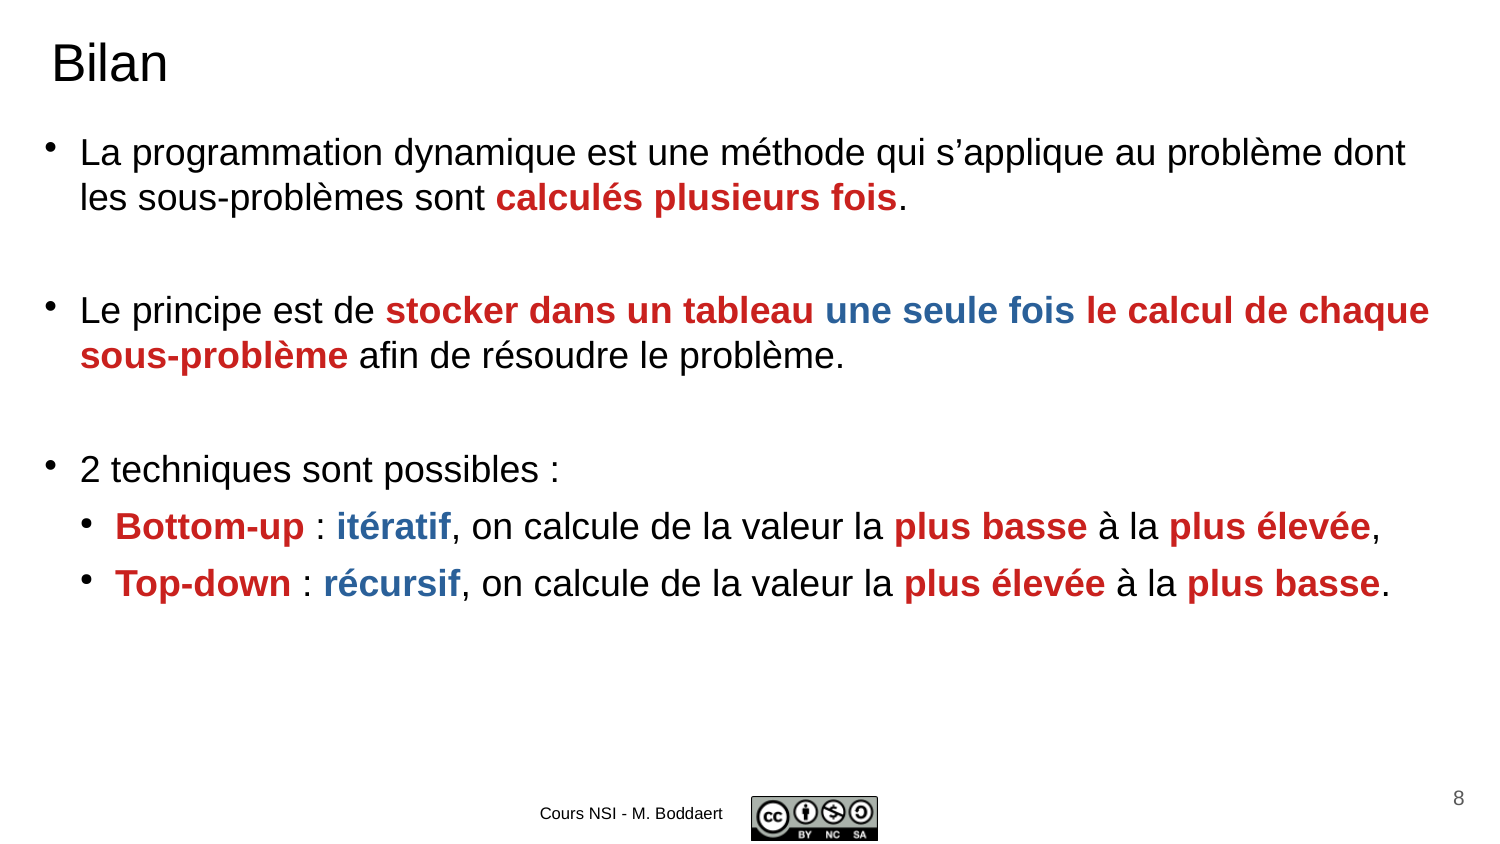

# Bilan
La programmation dynamique est une méthode qui s’applique au problème dont les sous-problèmes sont calculés plusieurs fois.
Le principe est de stocker dans un tableau une seule fois le calcul de chaque sous-problème afin de résoudre le problème.
2 techniques sont possibles :
Bottom-up : itératif, on calcule de la valeur la plus basse à la plus élevée,
Top-down : récursif, on calcule de la valeur la plus élevée à la plus basse.